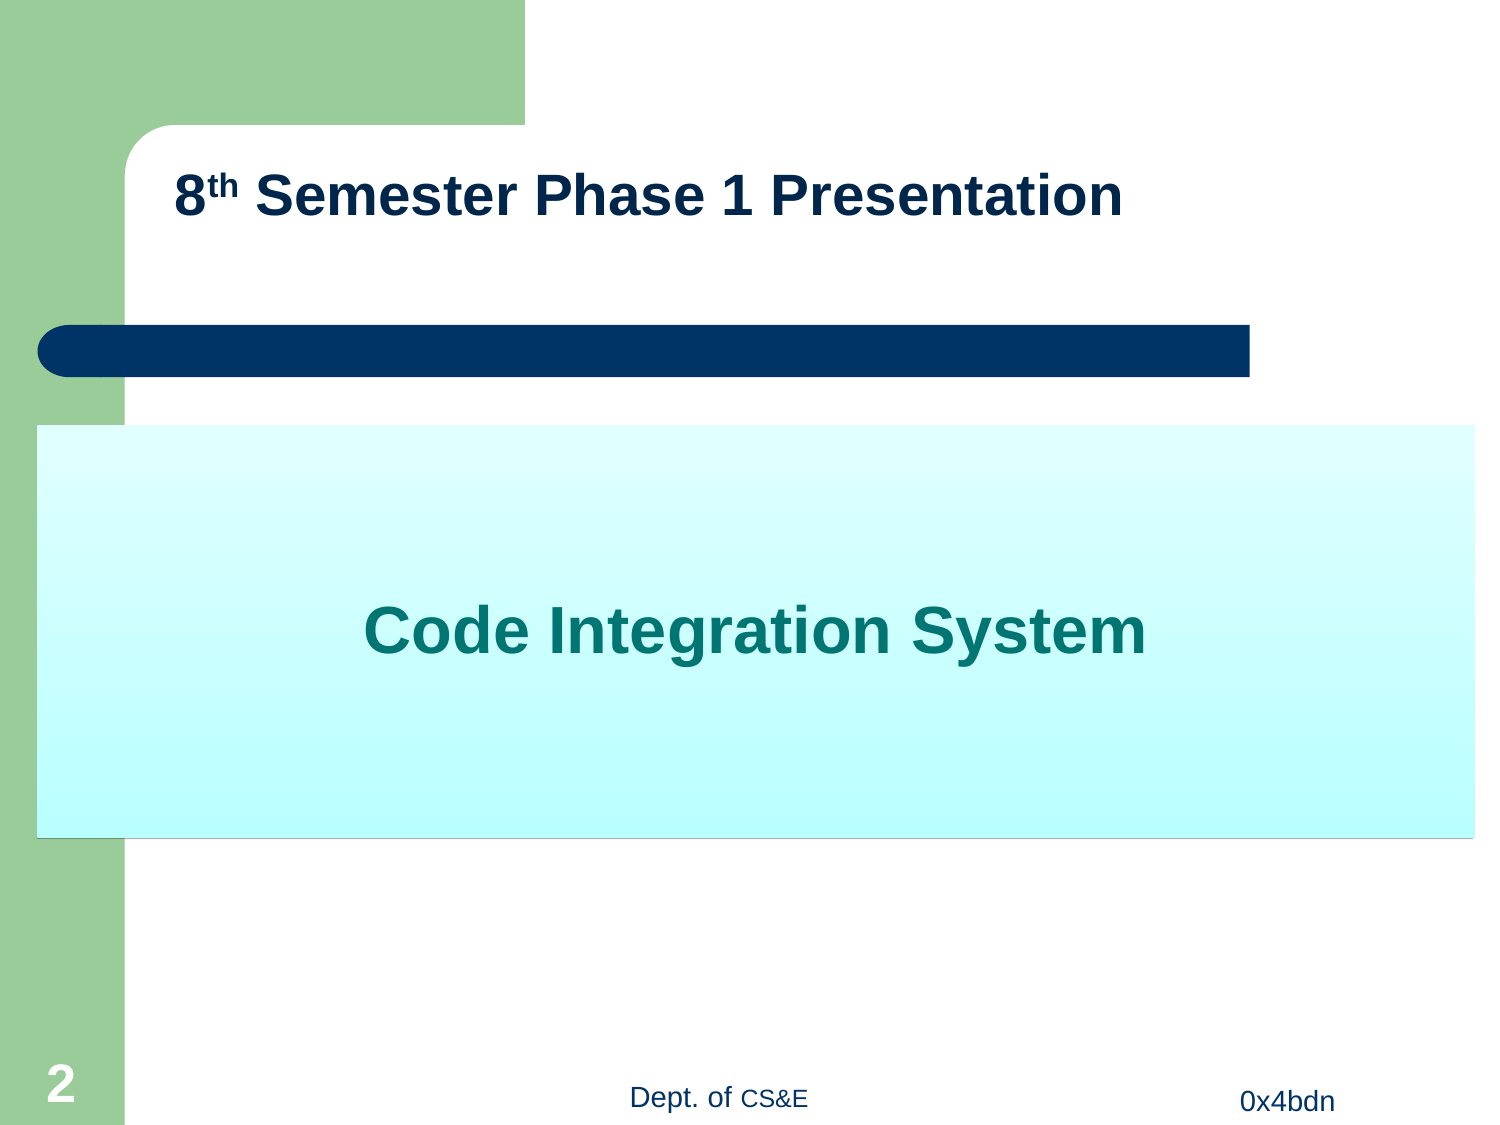

# 8th Semester Phase 1 Presentation
Code Integration System
Dept. of CS&E
	0x4bdn